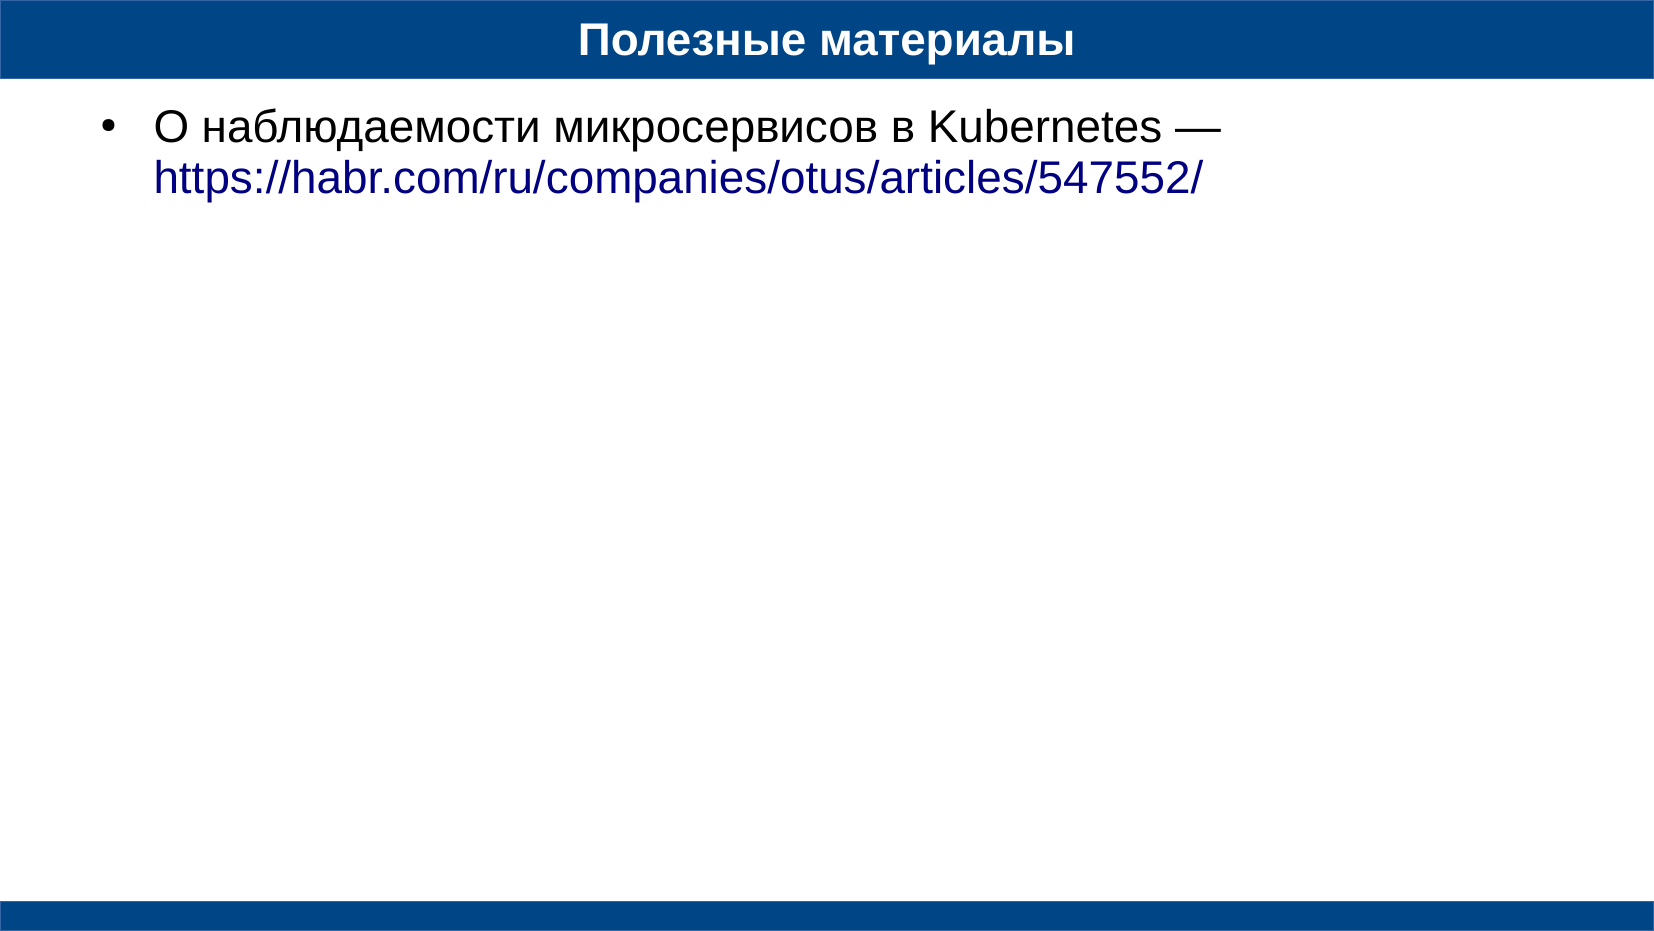

# Полезные материалы
О наблюдаемости микросервисов в Kubernetes — https://habr.com/ru/companies/otus/articles/547552/